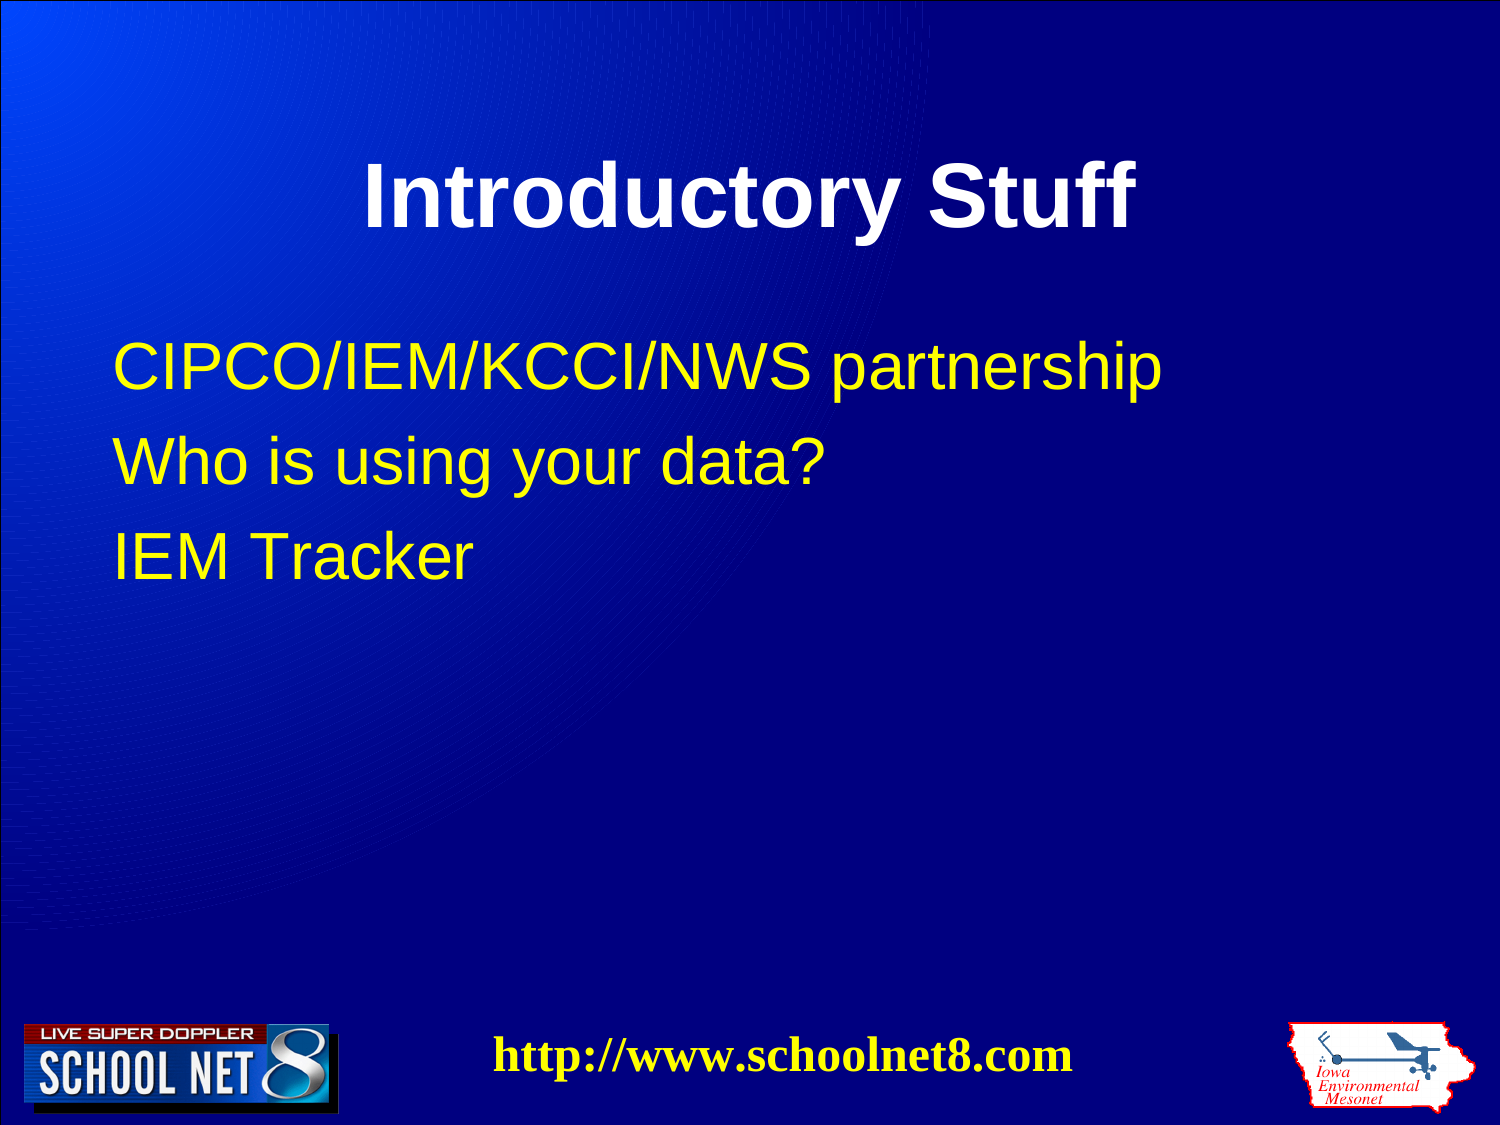

# Introductory Stuff
CIPCO/IEM/KCCI/NWS partnership
Who is using your data?
IEM Tracker